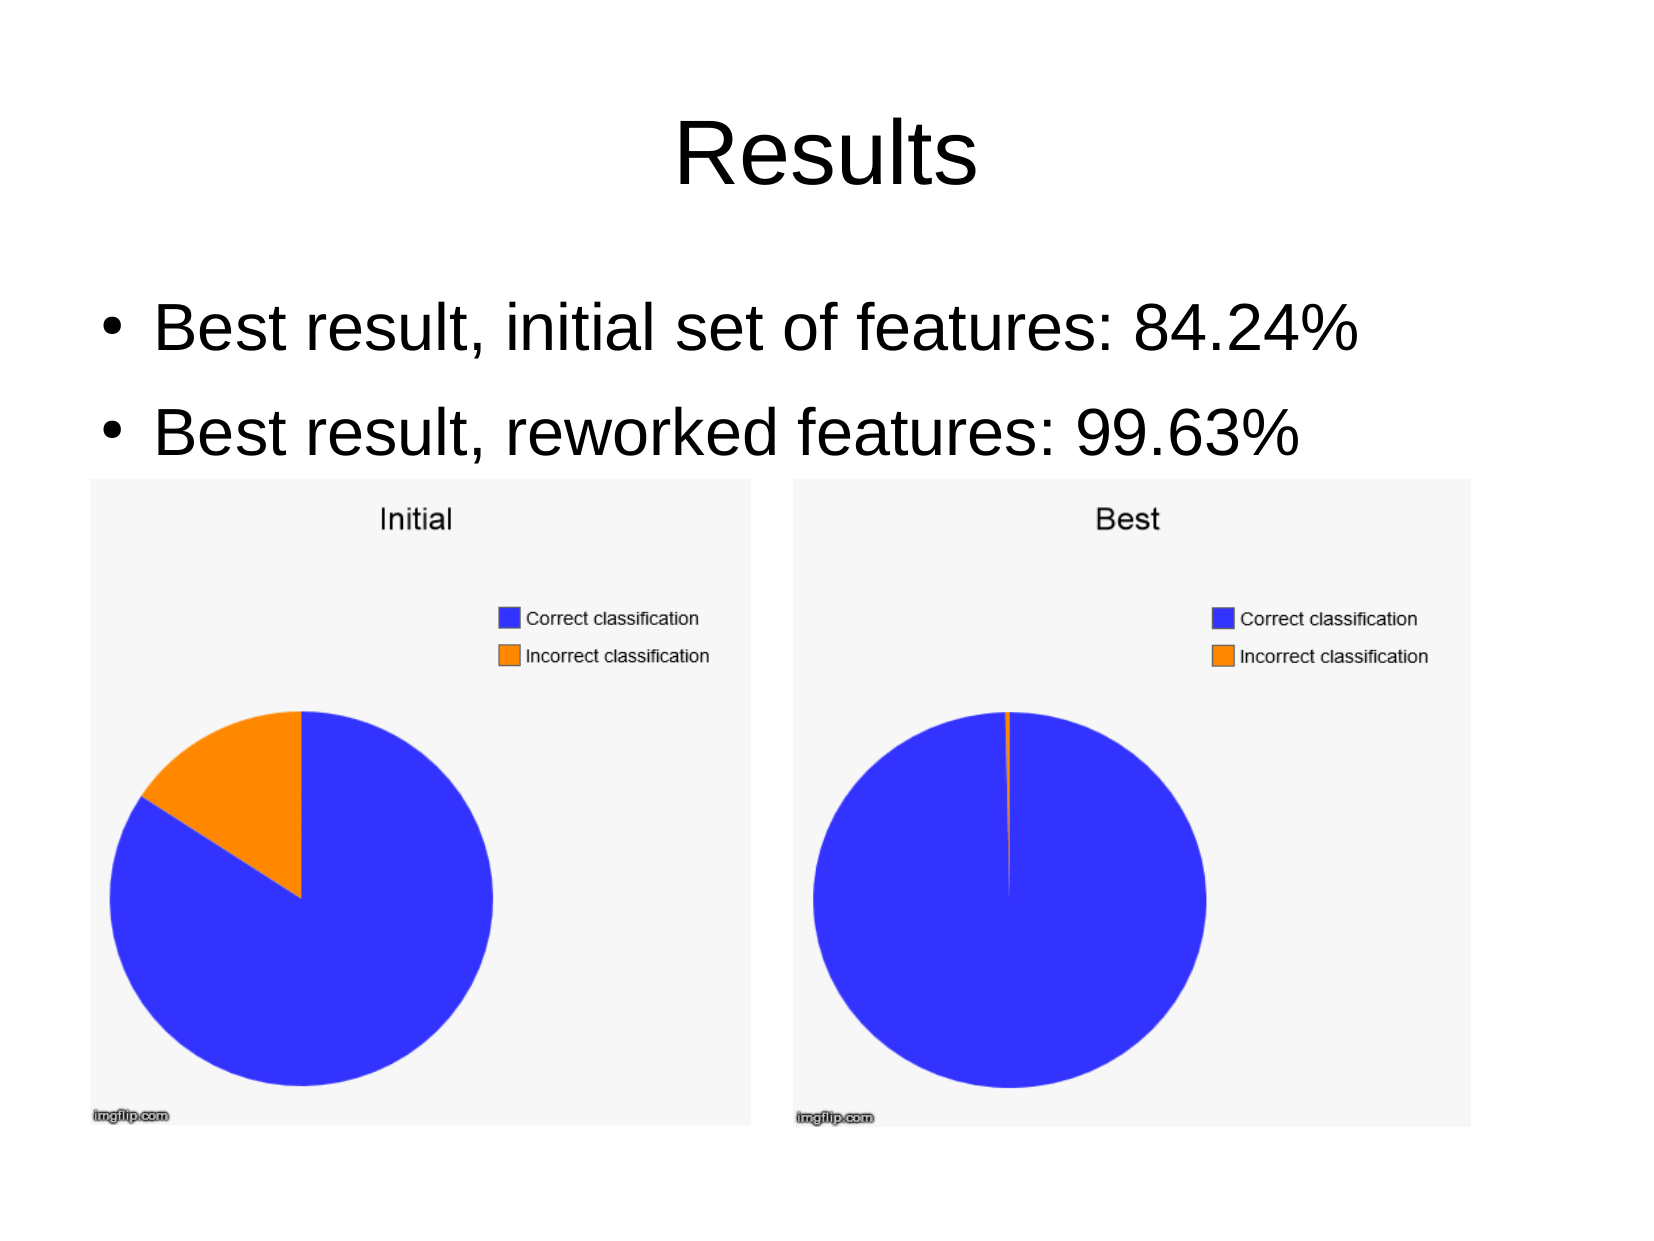

# Results
Best result, initial set of features: 84.24%
Best result, reworked features: 99.63%